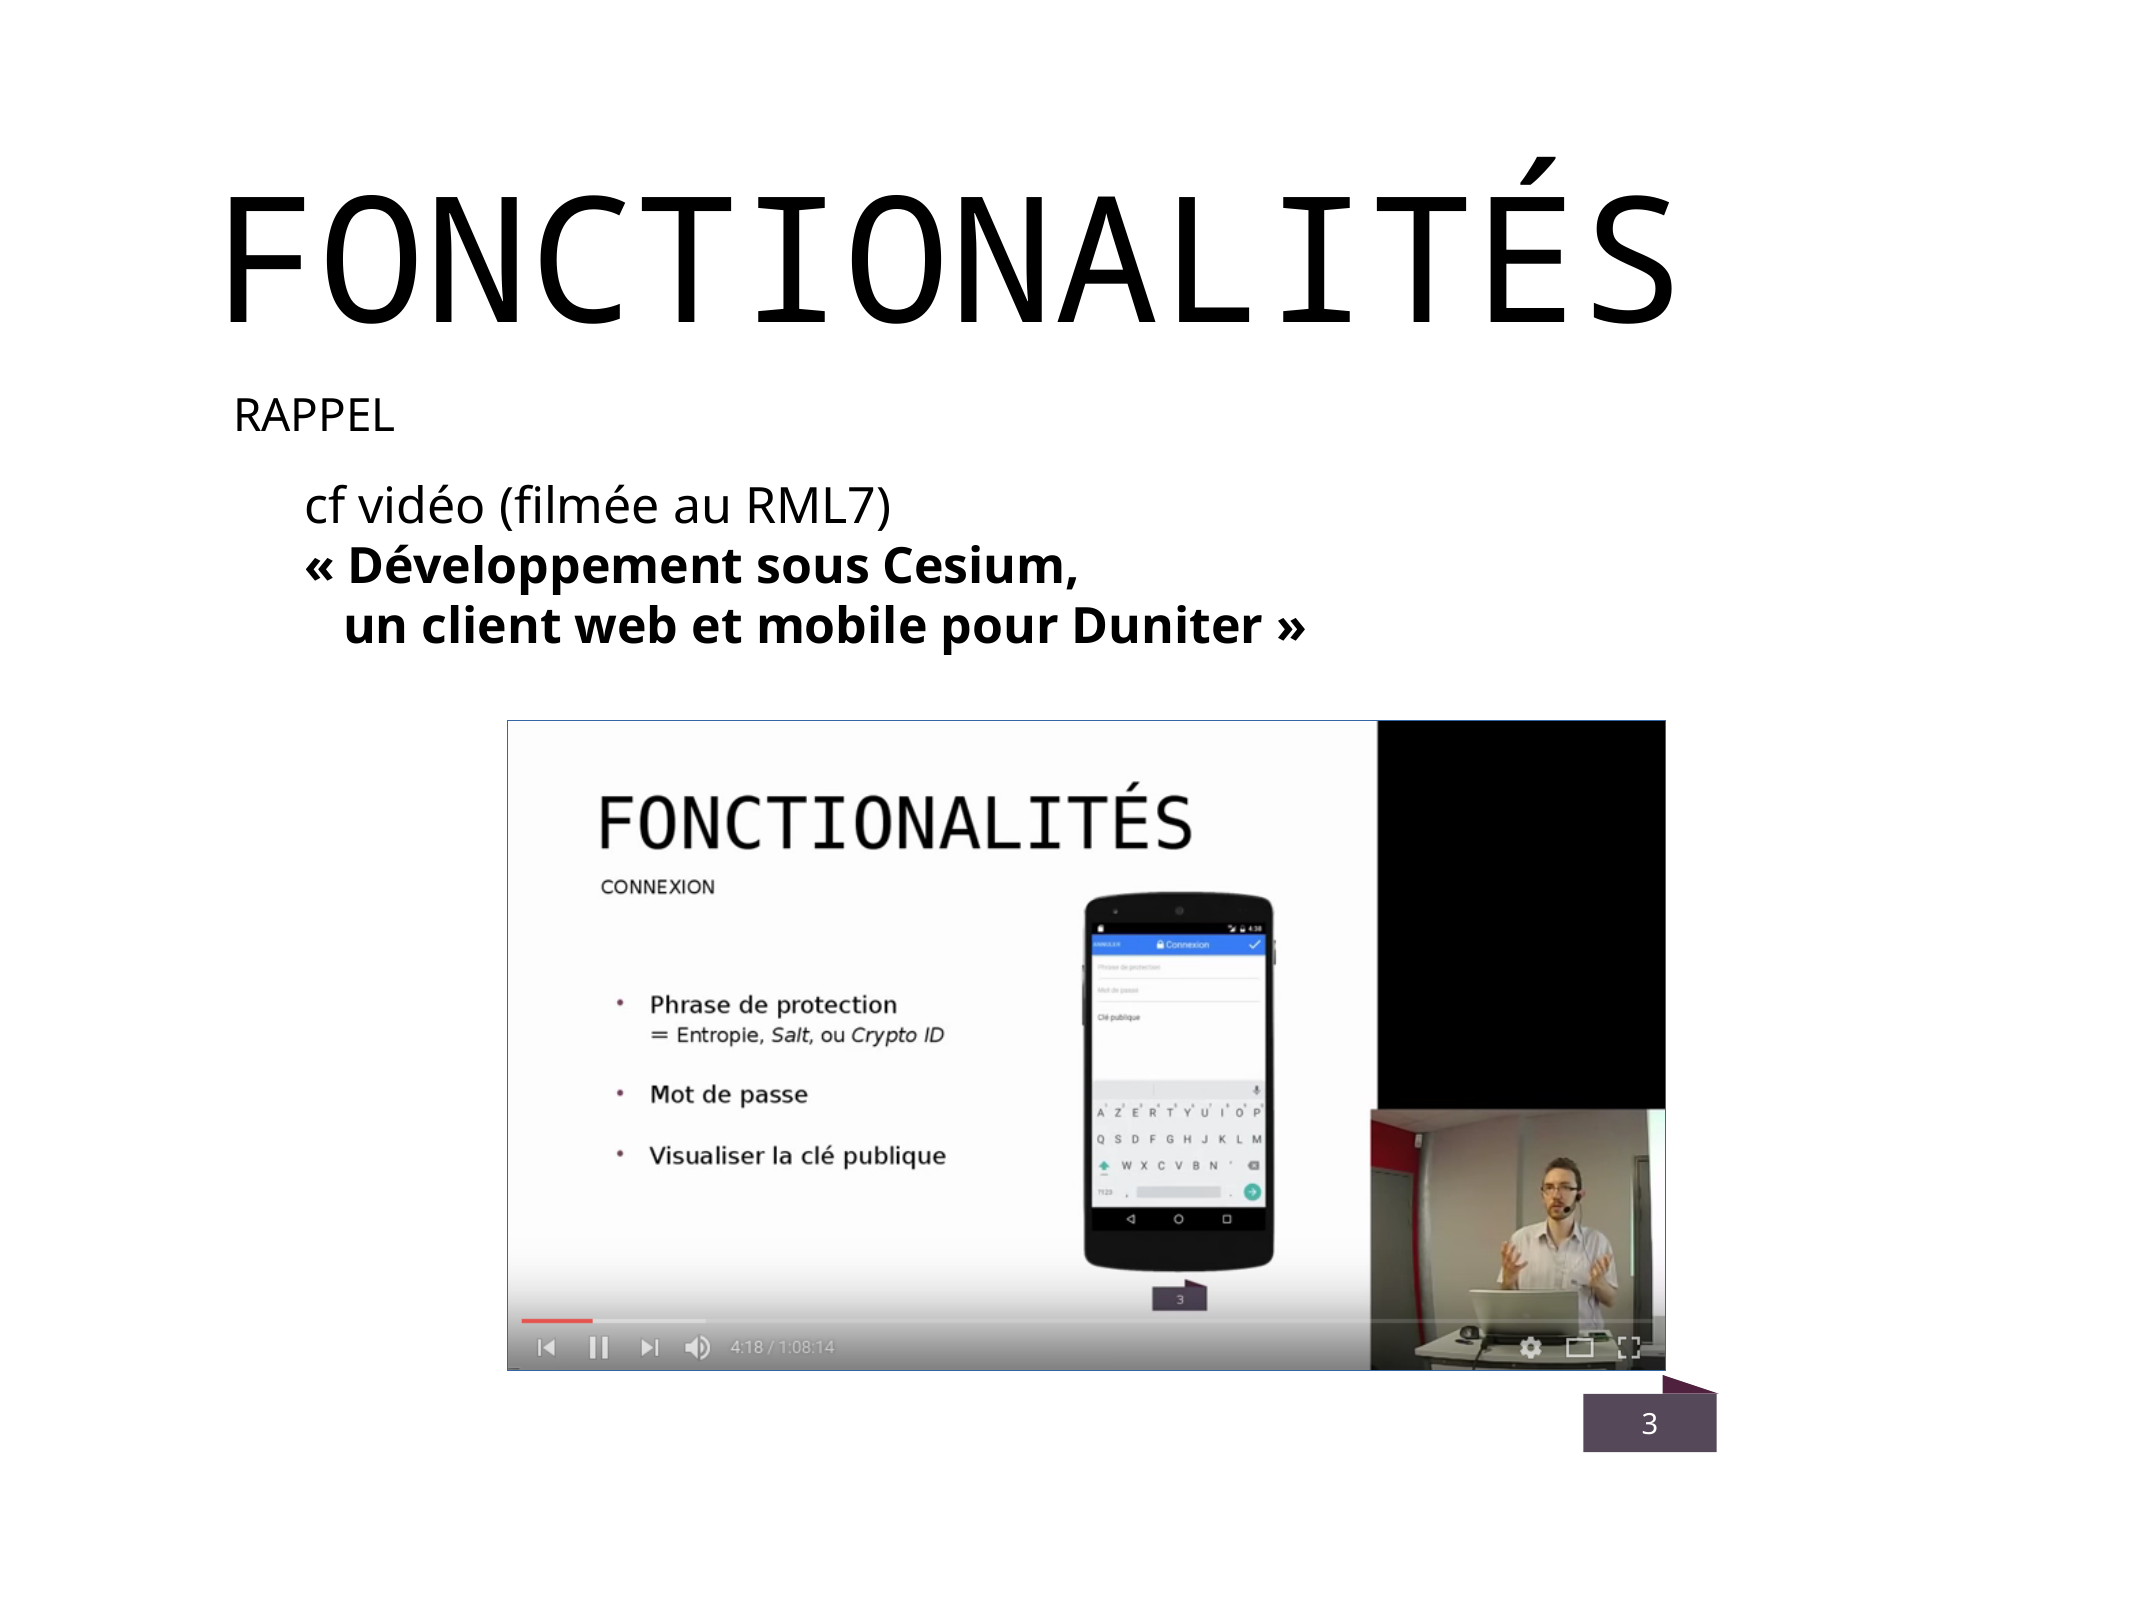

Fonctionalités
cf vidéo (filmée au RML7)
« Développement sous Cesium,
 un client web et mobile pour Duniter »
RAPPEL
# 3